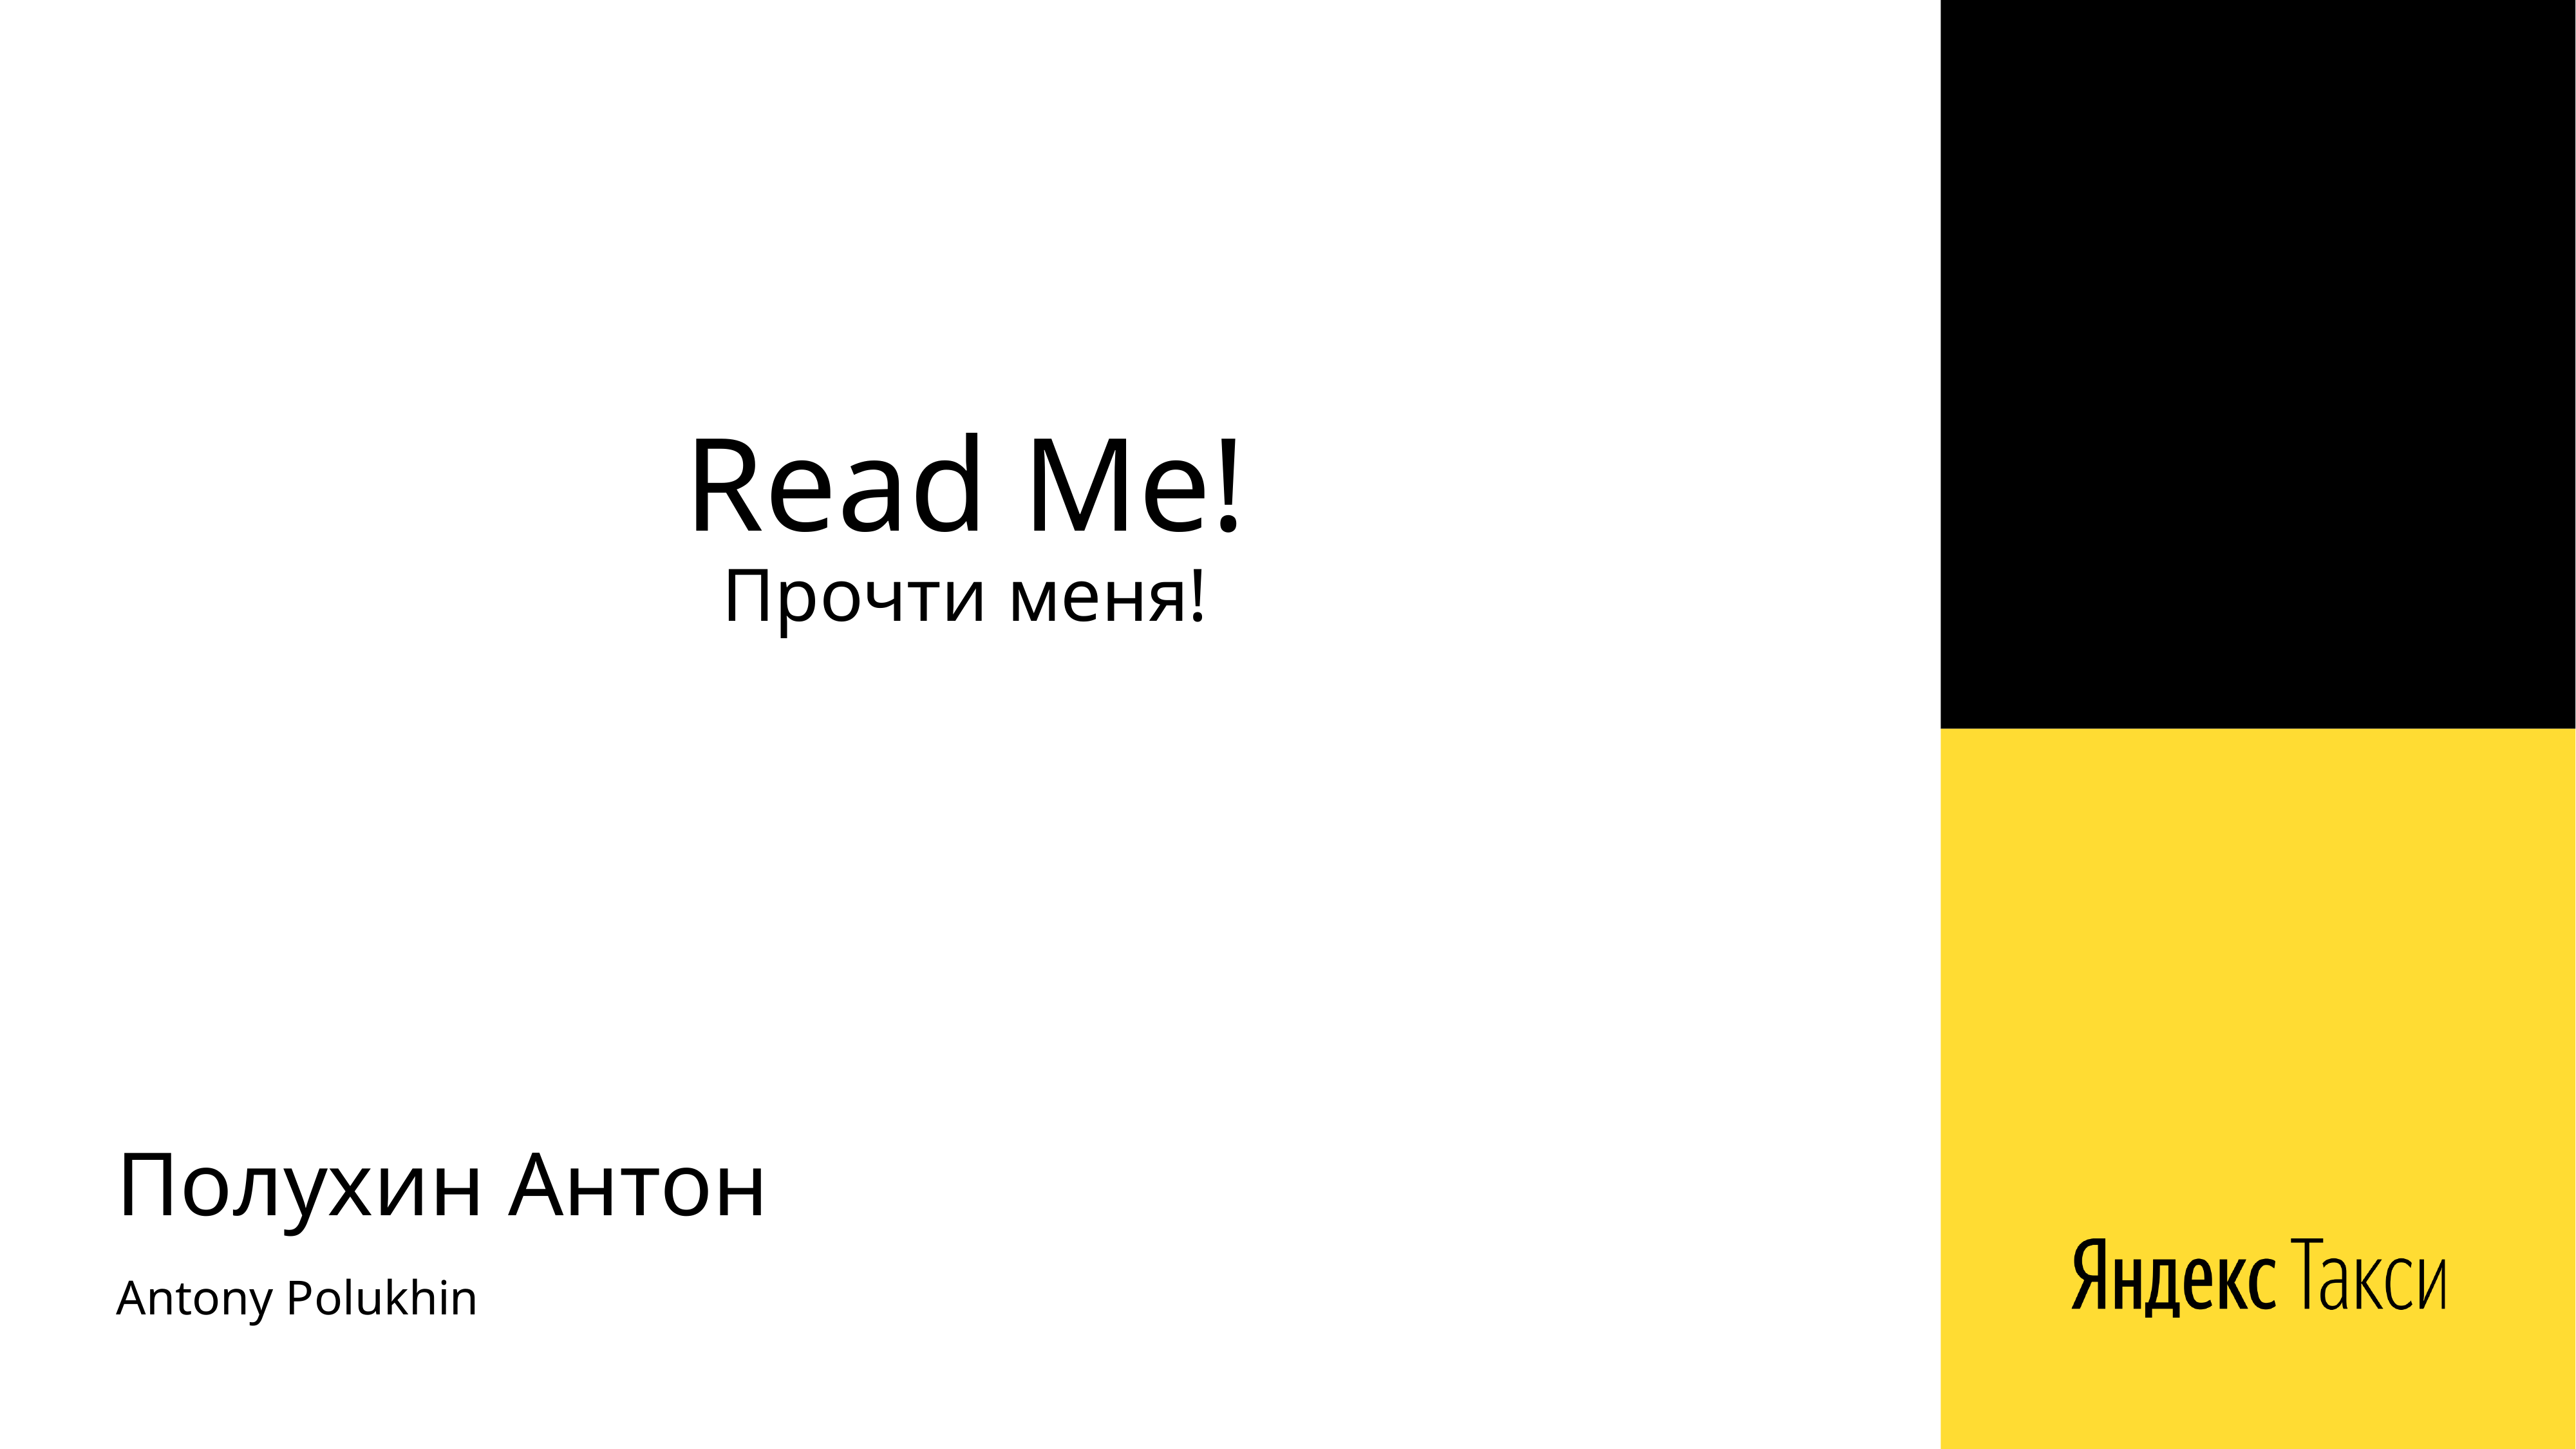

Read Me!
Прочти меня!
Полухин Антон
# Antony Polukhin